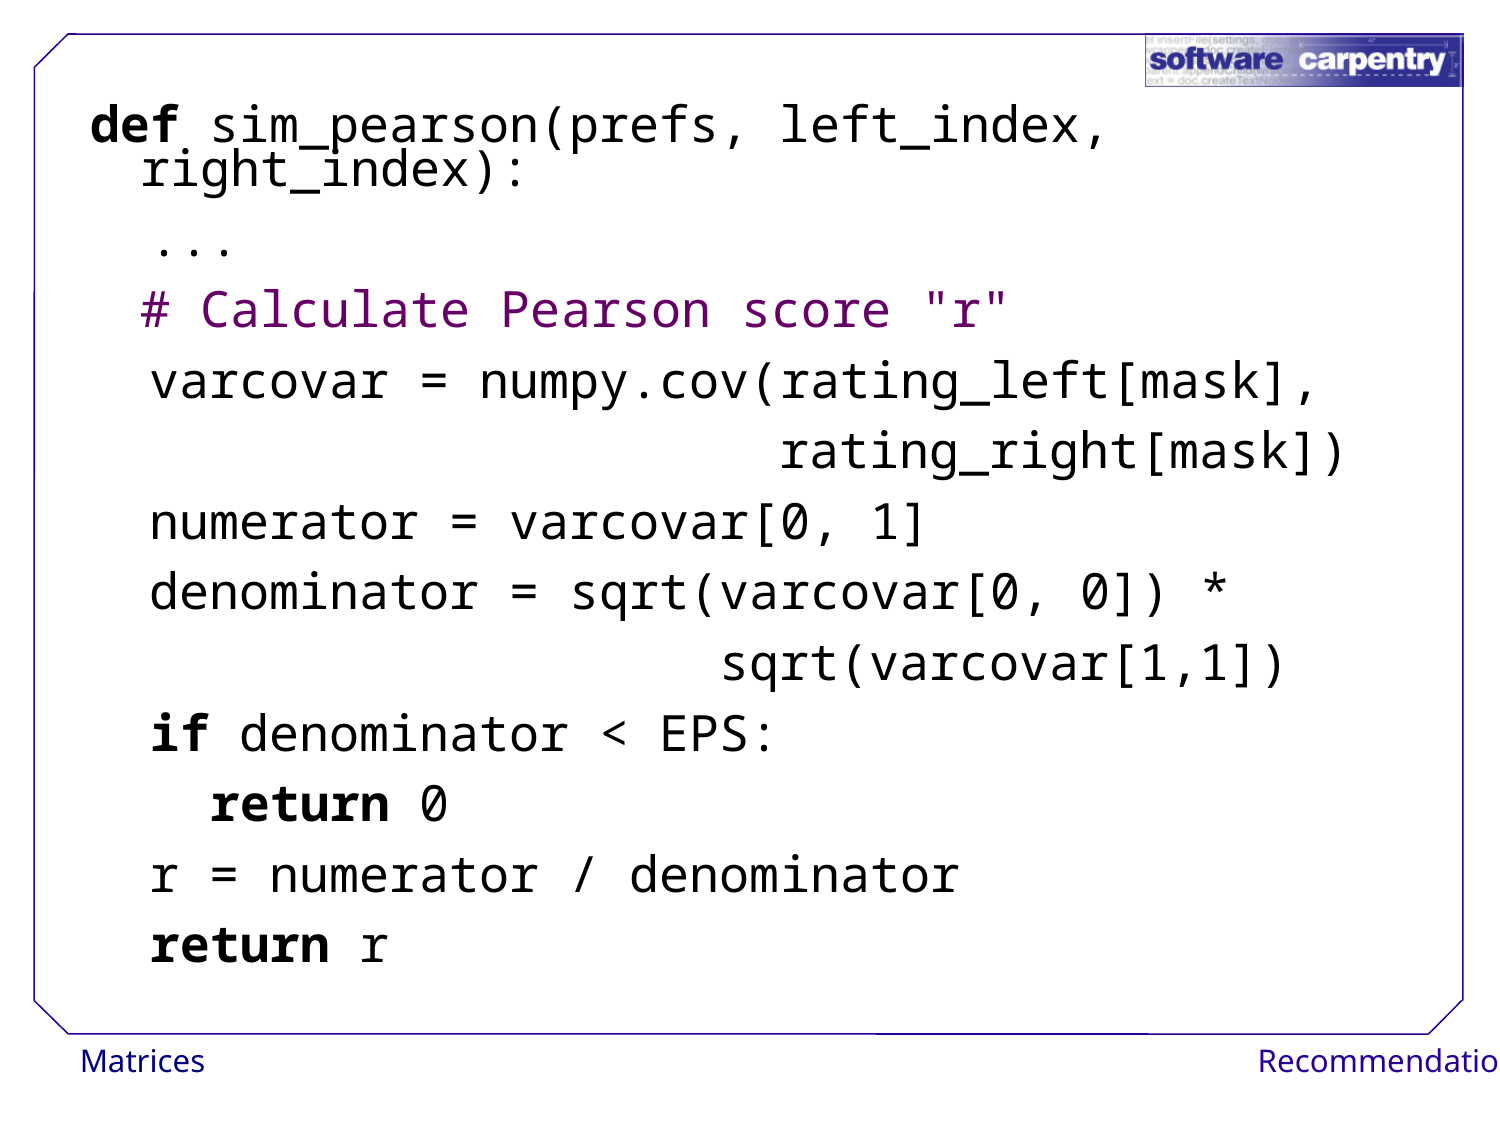

# def sim_pearson(prefs, left_index, right_index):
 ...
	# Calculate Pearson score "r"
 varcovar = numpy.cov(rating_left[mask],
 rating_right[mask])
 numerator = varcovar[0, 1]
 denominator = sqrt(varcovar[0, 0]) *
 sqrt(varcovar[1,1])
 if denominator < EPS:
 return 0
 r = numerator / denominator
 return r